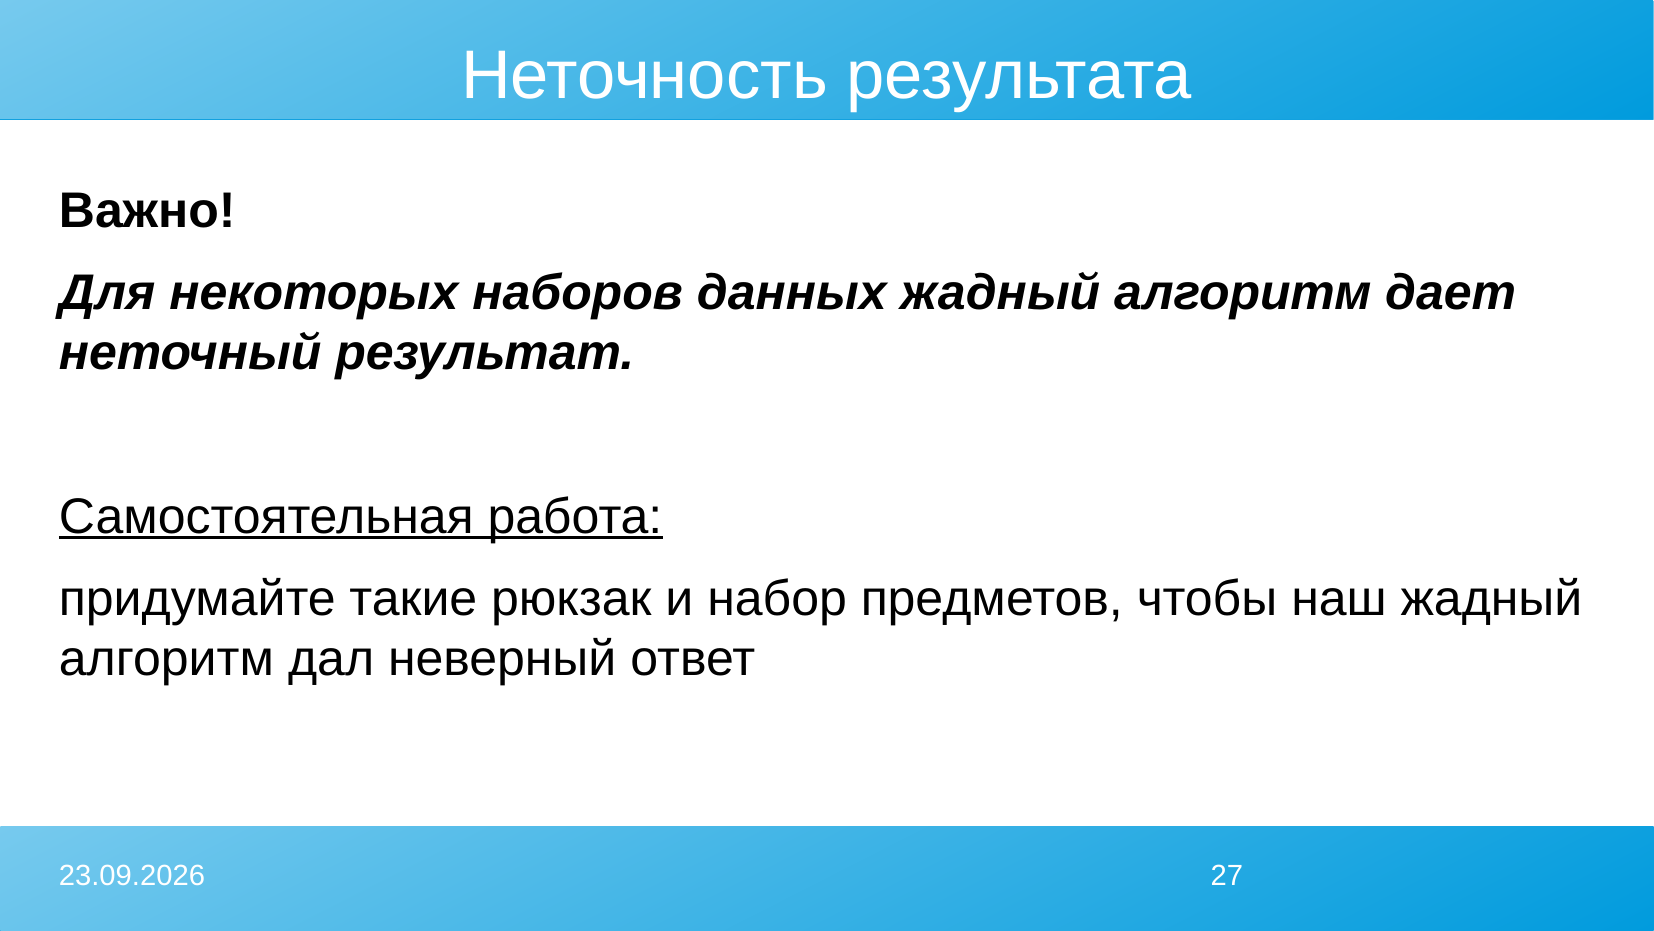

# Неточность результата
Важно!
Для некоторых наборов данных жадный алгоритм дает неточный результат.
Самостоятельная работа:
придумайте такие рюкзак и набор предметов, чтобы наш жадный алгоритм дал неверный ответ